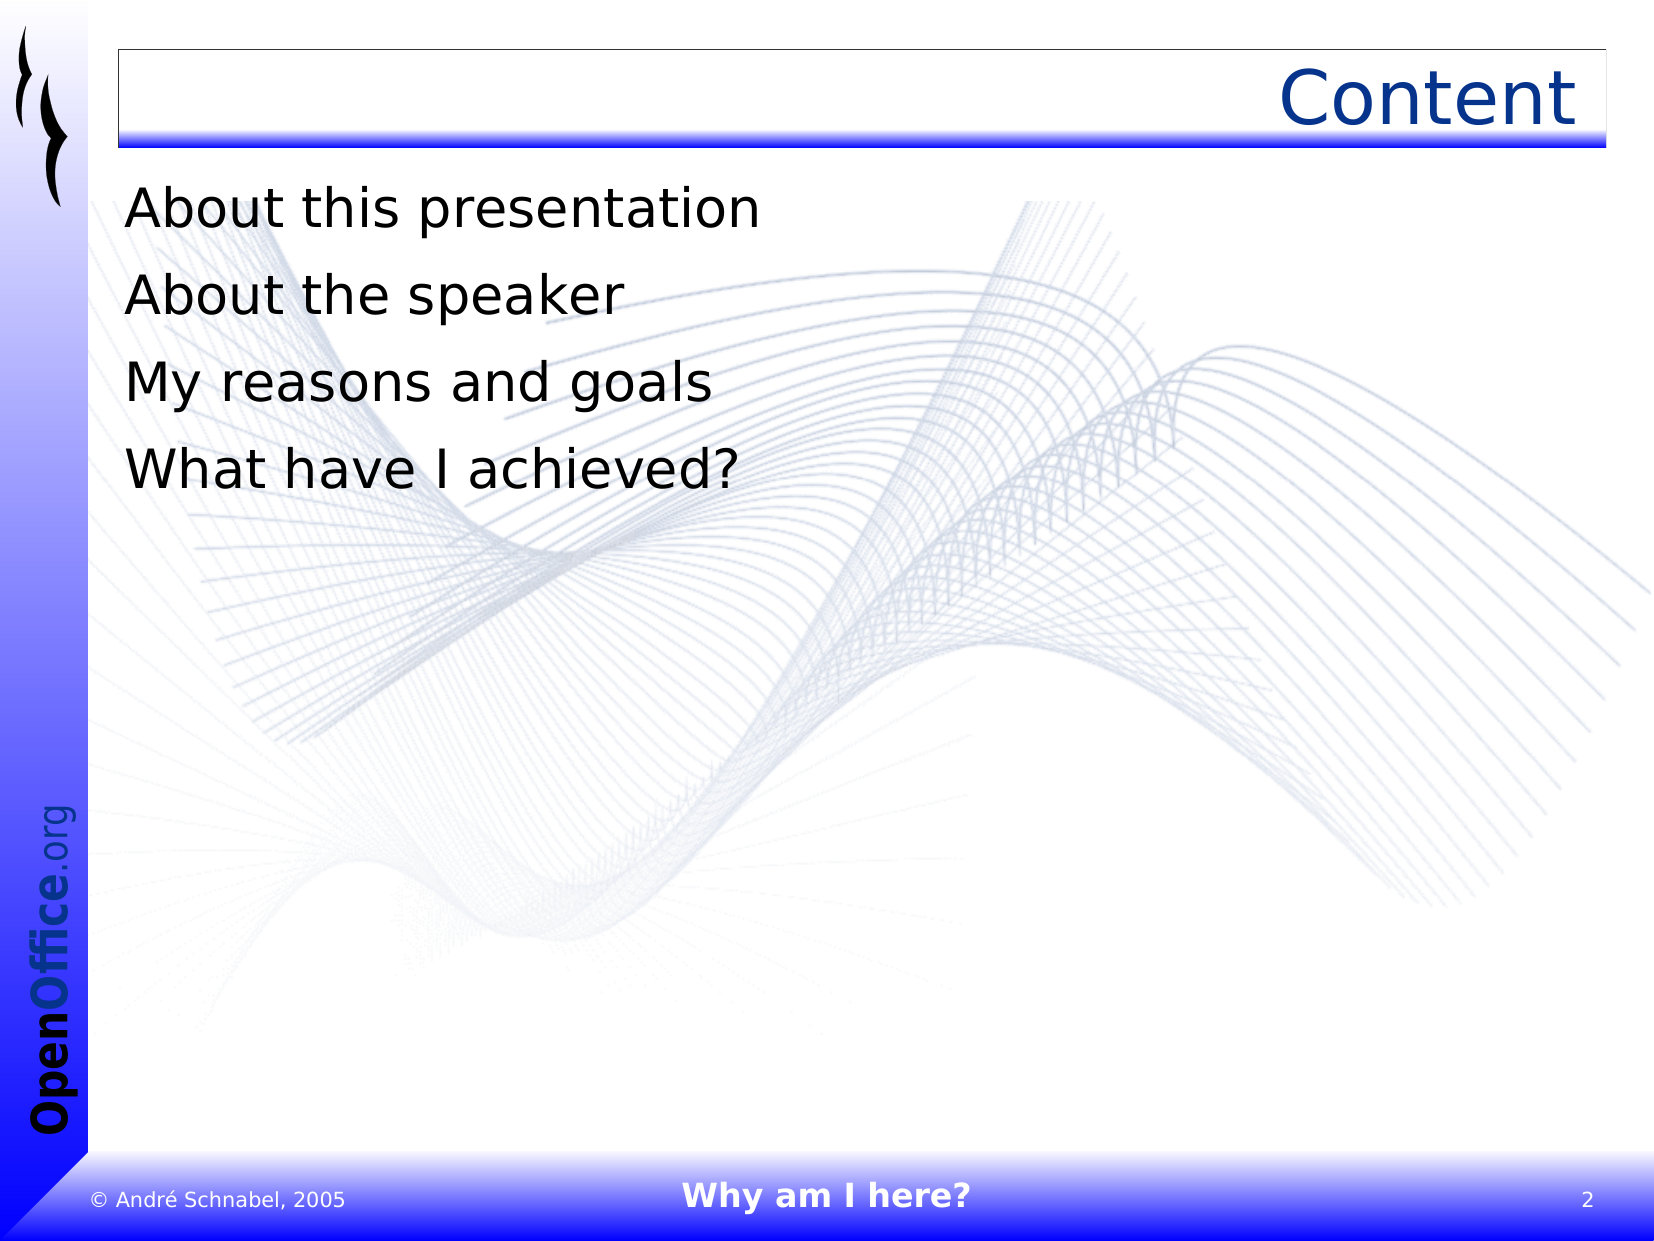

# Content
About this presentation
About the speaker
My reasons and goals
What have I achieved?